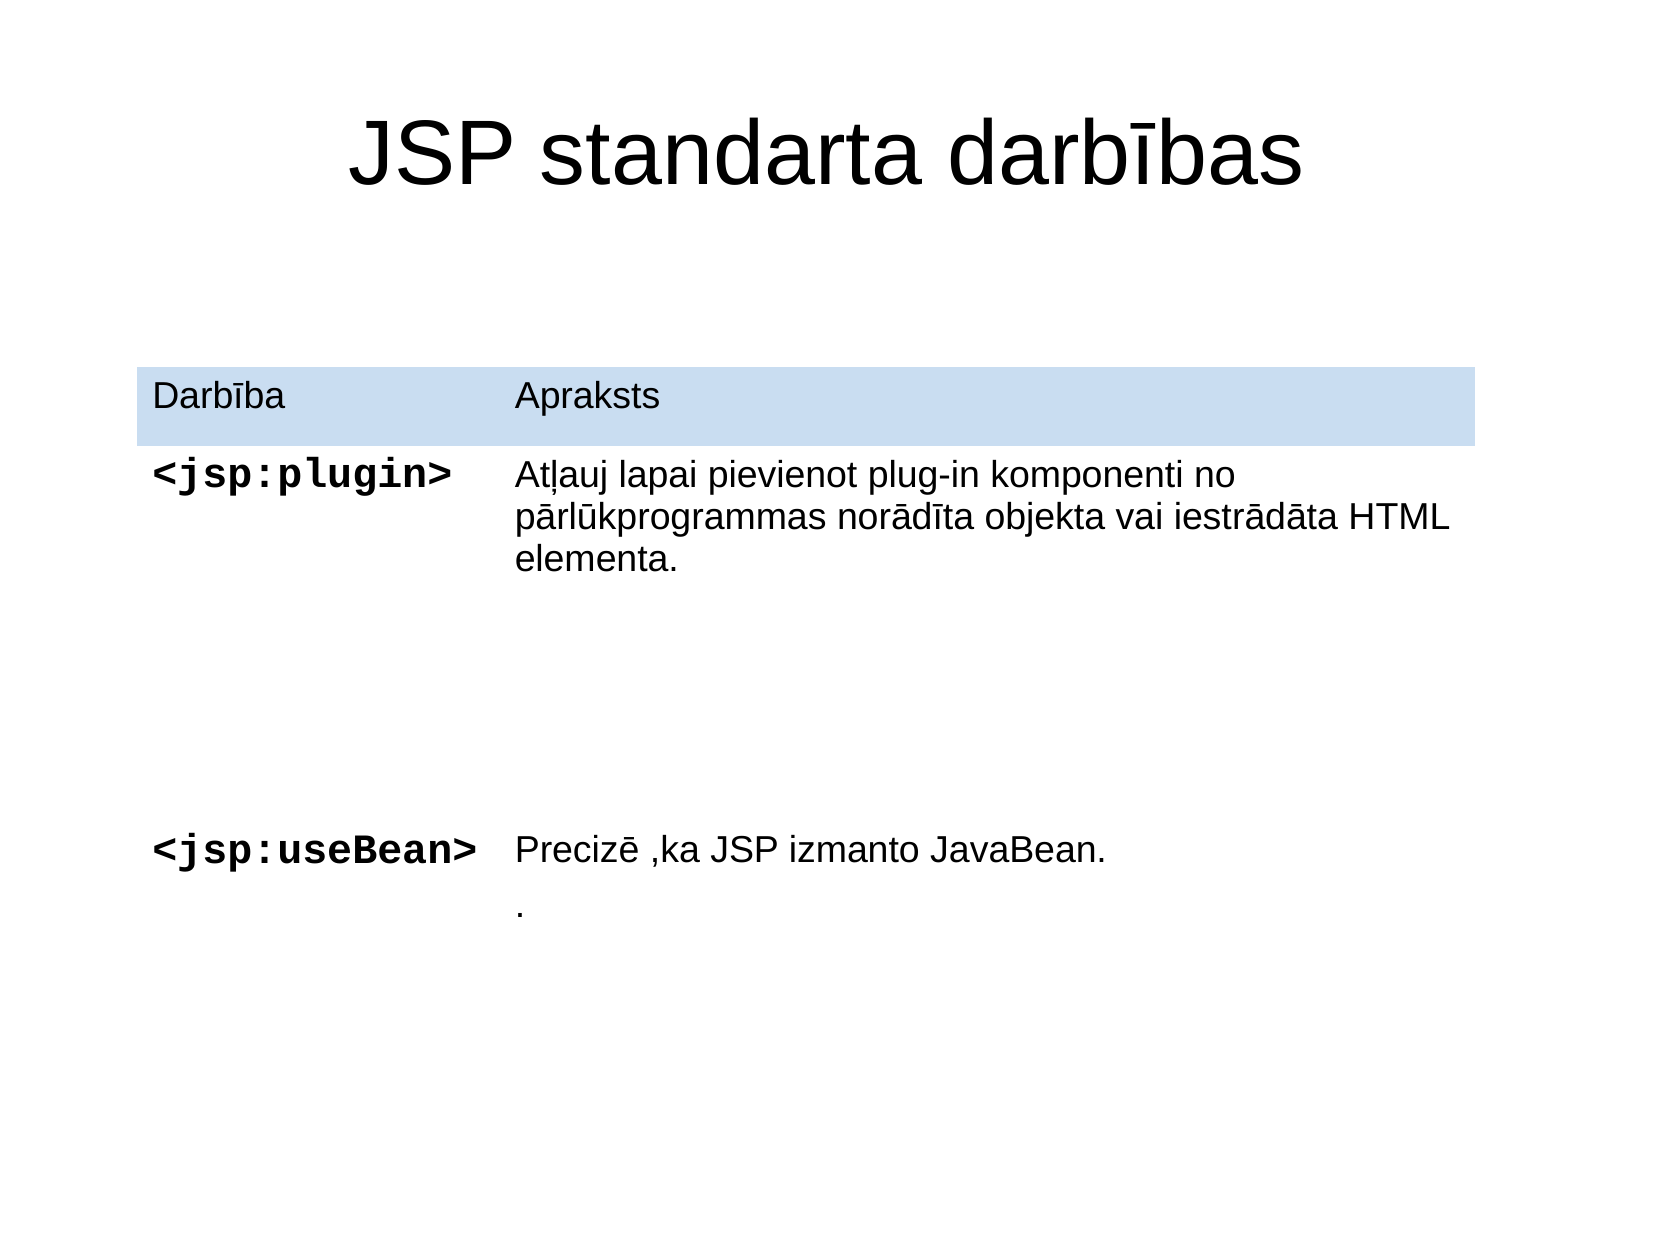

# JSP standarta darbības
| Darbība | Apraksts |
| --- | --- |
| <jsp:plugin> | Atļauj lapai pievienot plug-in komponenti no pārlūkprogrammas norādīta objekta vai iestrādāta HTML elementa. |
| <jsp:useBean> | Precizē ,ka JSP izmanto JavaBean. . |